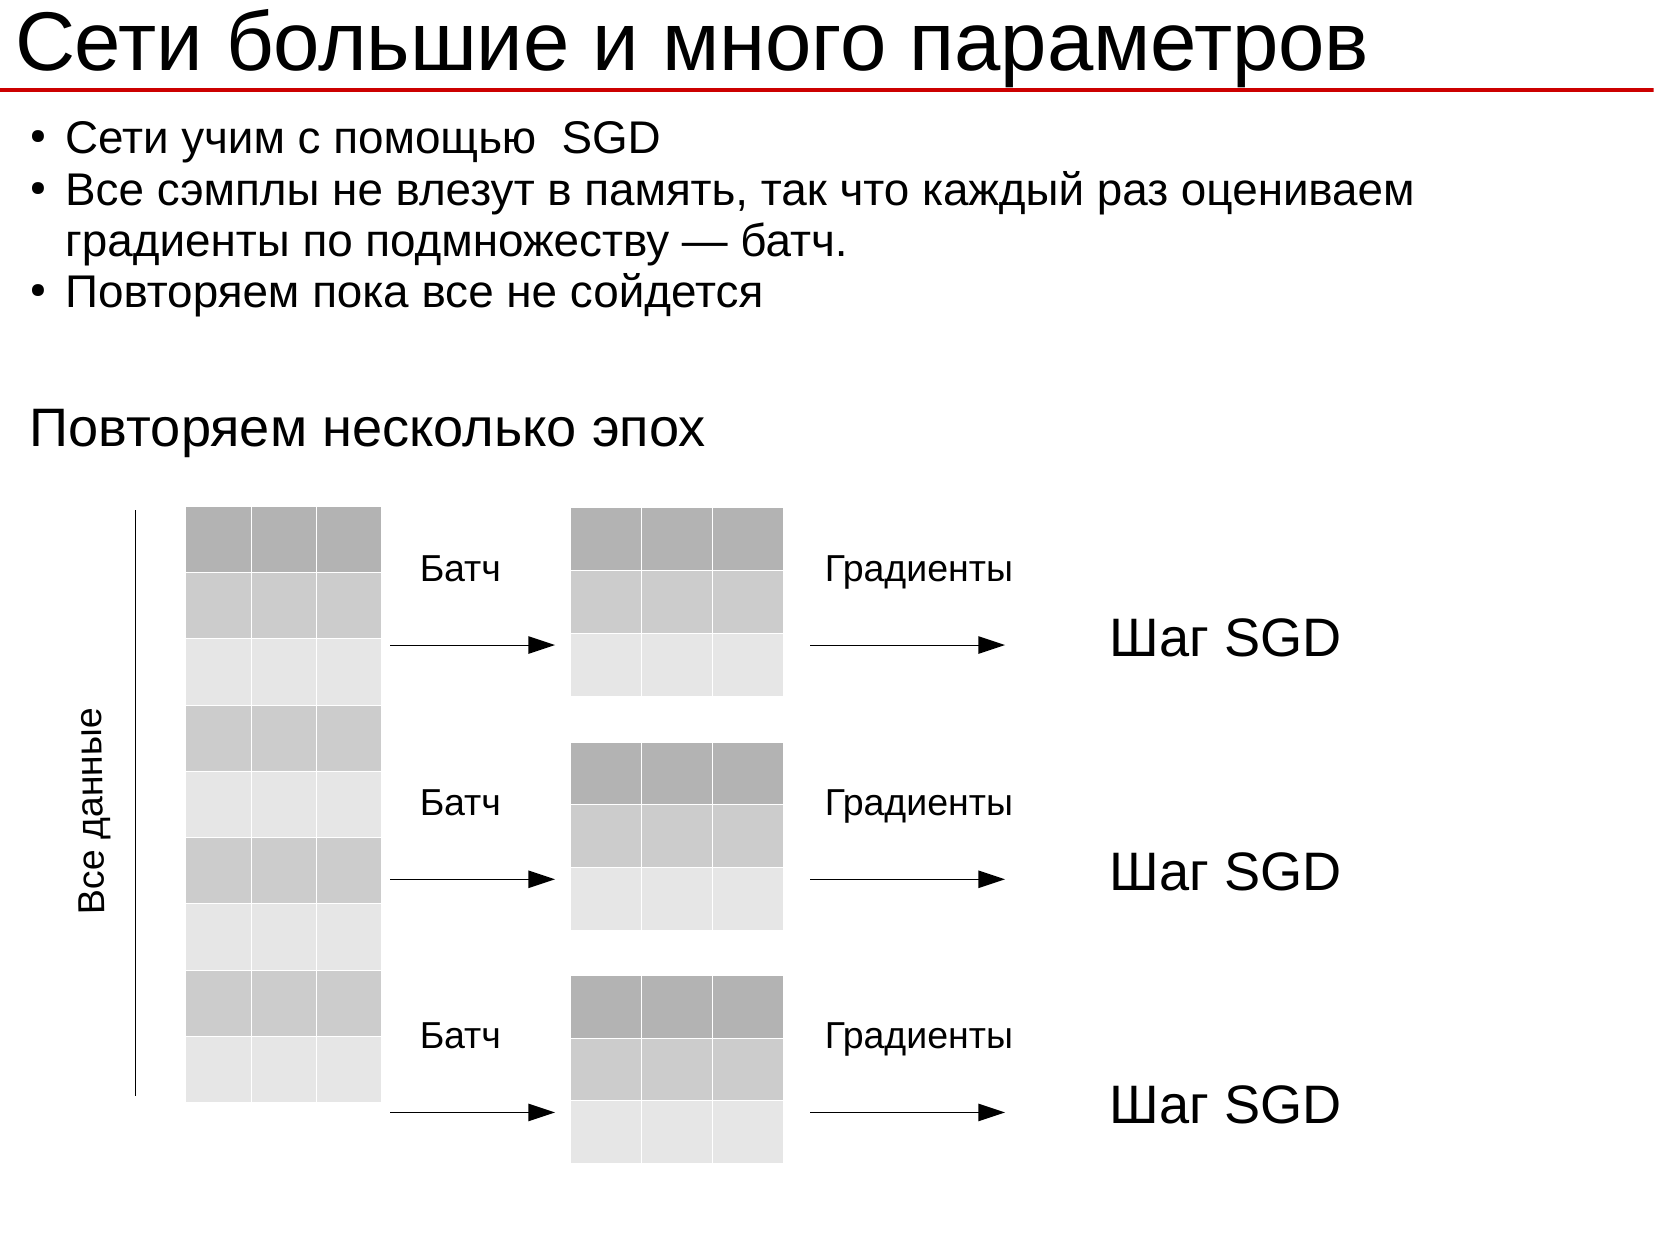

# Сети большие и много параметров
Сети учим с помощью SGD
Все сэмплы не влезут в память, так что каждый раз оцениваем градиенты по подмножеству — батч.
Повторяем пока все не сойдется
Повторяем несколько эпох
| | | |
| --- | --- | --- |
| | | |
| | | |
| | | |
| | | |
| | | |
| | | |
| | | |
| | | |
| | | |
| --- | --- | --- |
| | | |
| | | |
Батч
Градиенты
Шаг SGD
Все данные
| | | |
| --- | --- | --- |
| | | |
| | | |
Батч
Градиенты
Шаг SGD
| | | |
| --- | --- | --- |
| | | |
| | | |
Батч
Градиенты
Шаг SGD